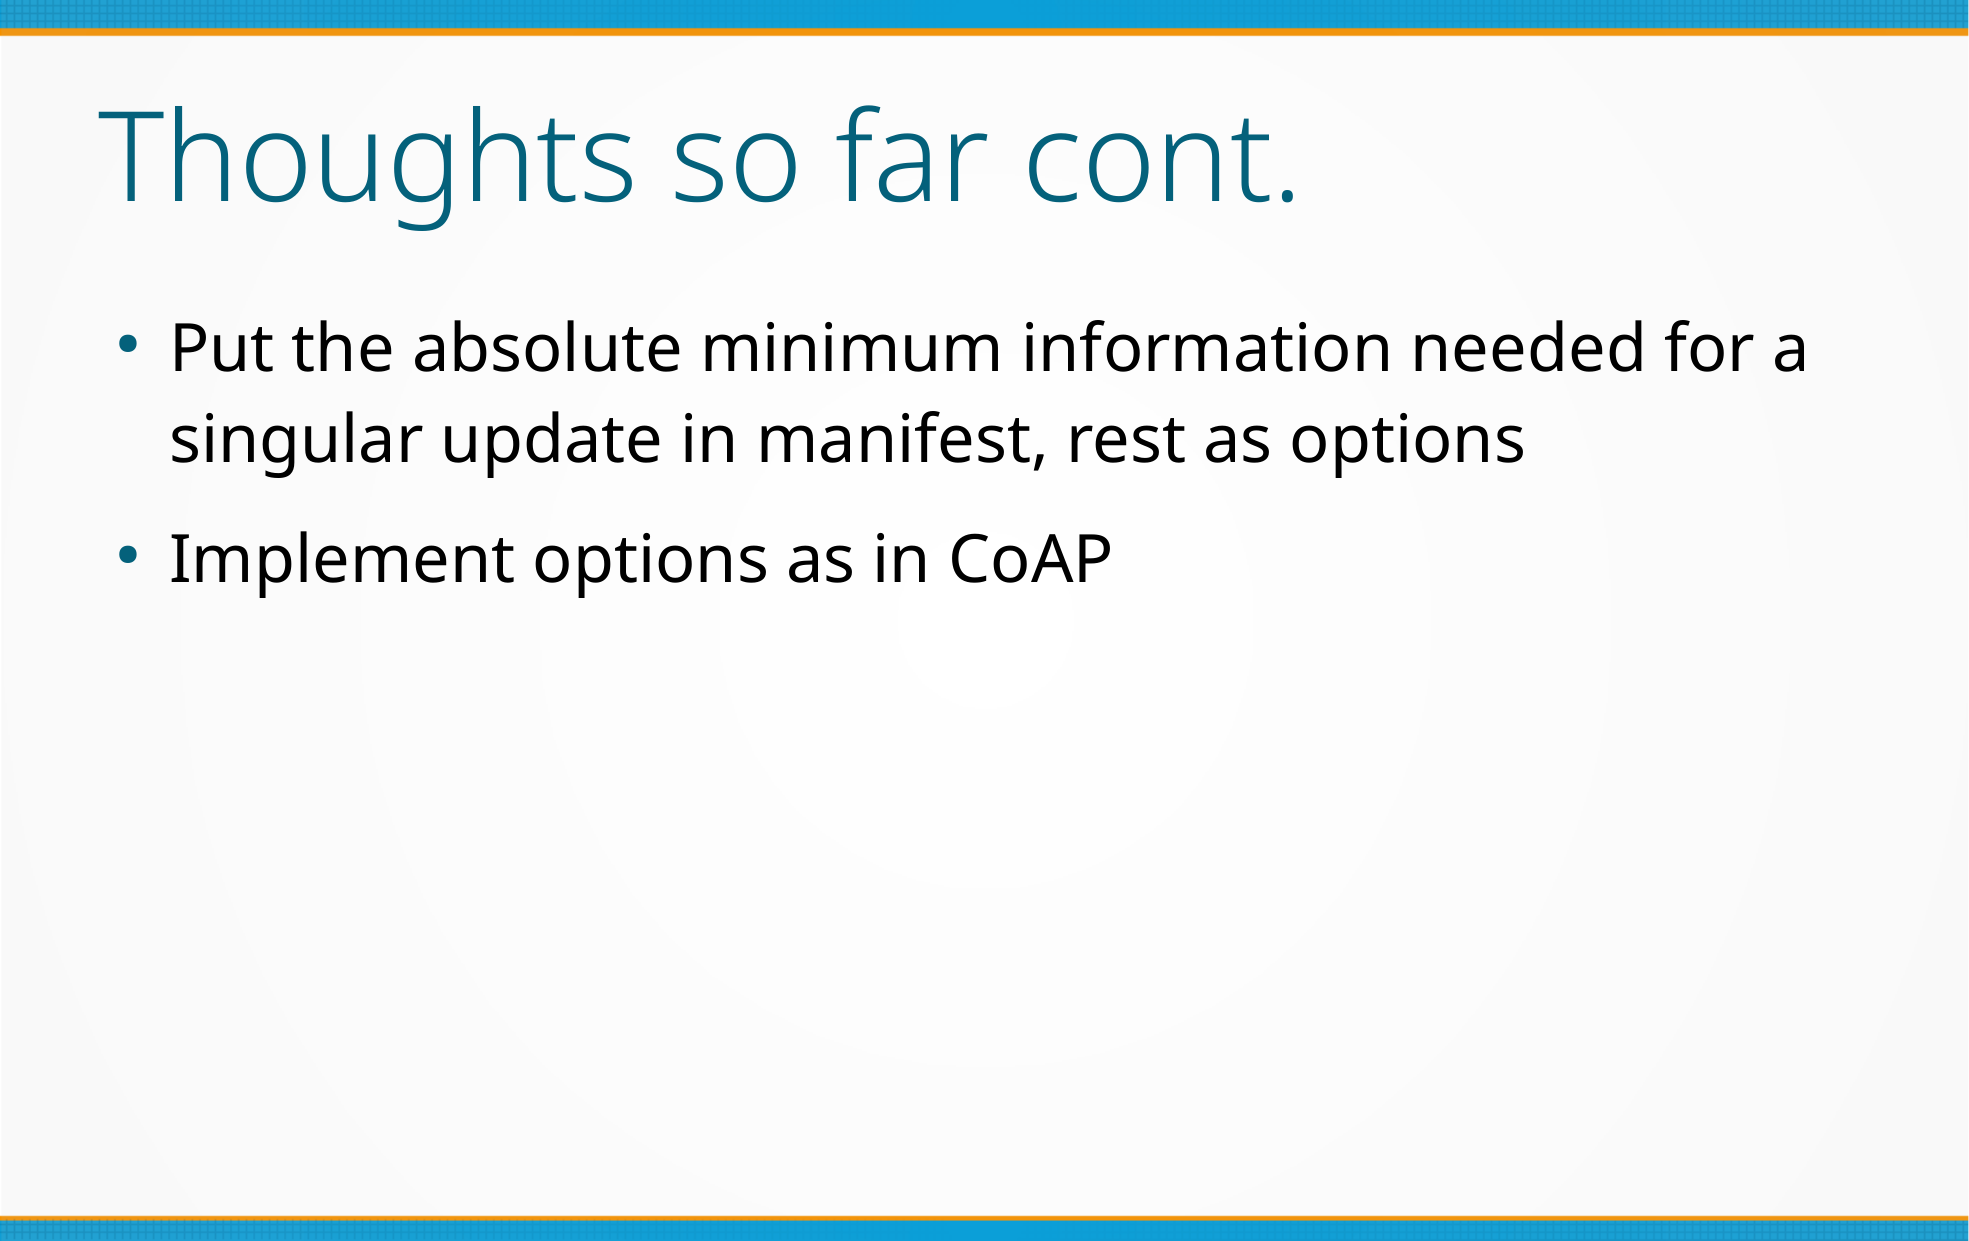

# Thoughts so far cont.
Put the absolute minimum information needed for a singular update in manifest, rest as options
Implement options as in CoAP